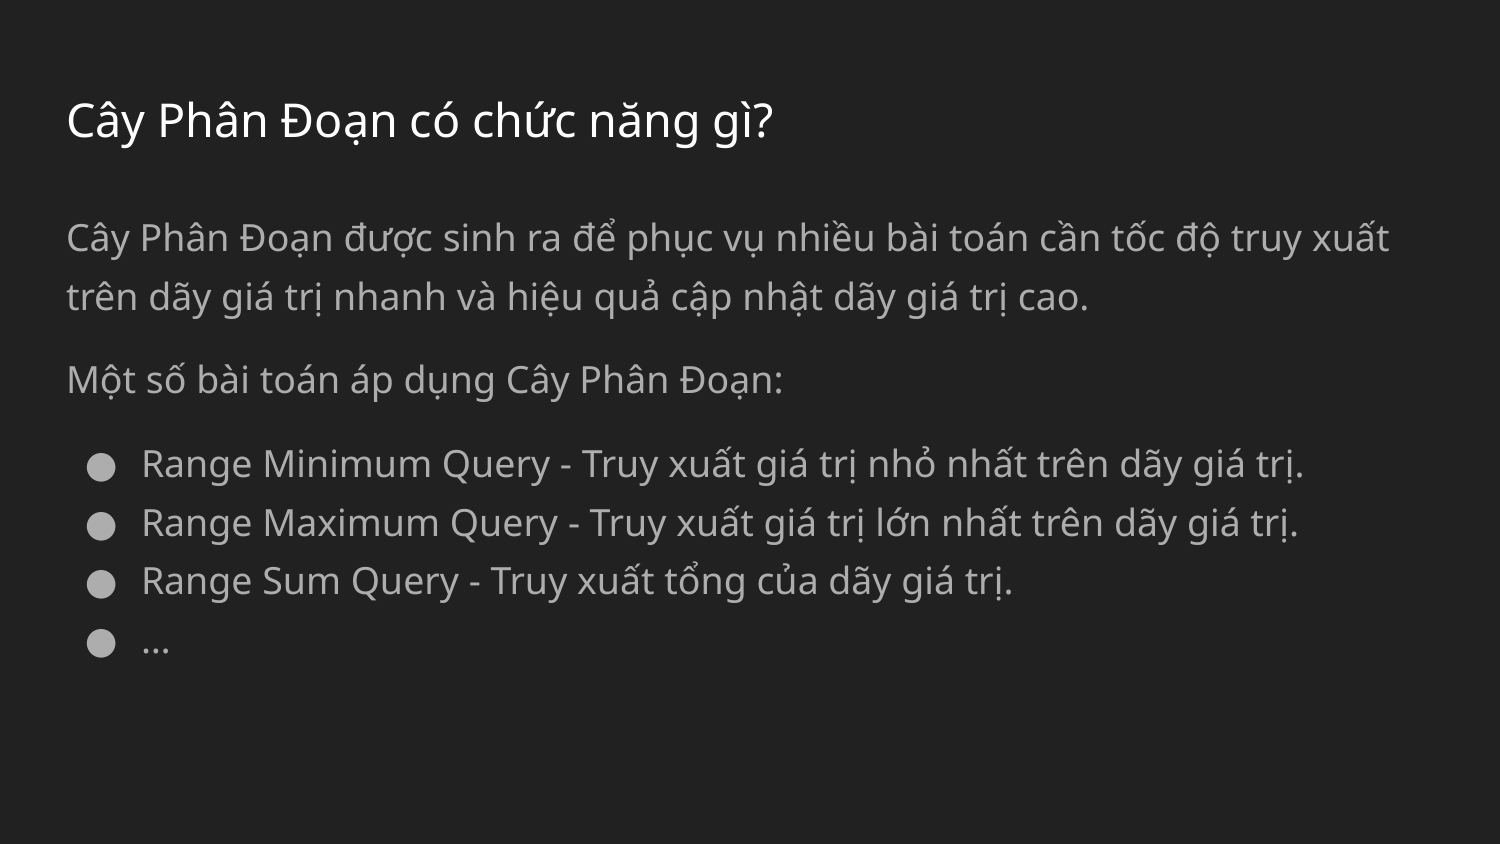

# Cây Phân Đoạn có chức năng gì?
Cây Phân Đoạn được sinh ra để phục vụ nhiều bài toán cần tốc độ truy xuất trên dãy giá trị nhanh và hiệu quả cập nhật dãy giá trị cao.
Một số bài toán áp dụng Cây Phân Đoạn:
Range Minimum Query - Truy xuất giá trị nhỏ nhất trên dãy giá trị.
Range Maximum Query - Truy xuất giá trị lớn nhất trên dãy giá trị.
Range Sum Query - Truy xuất tổng của dãy giá trị.
…